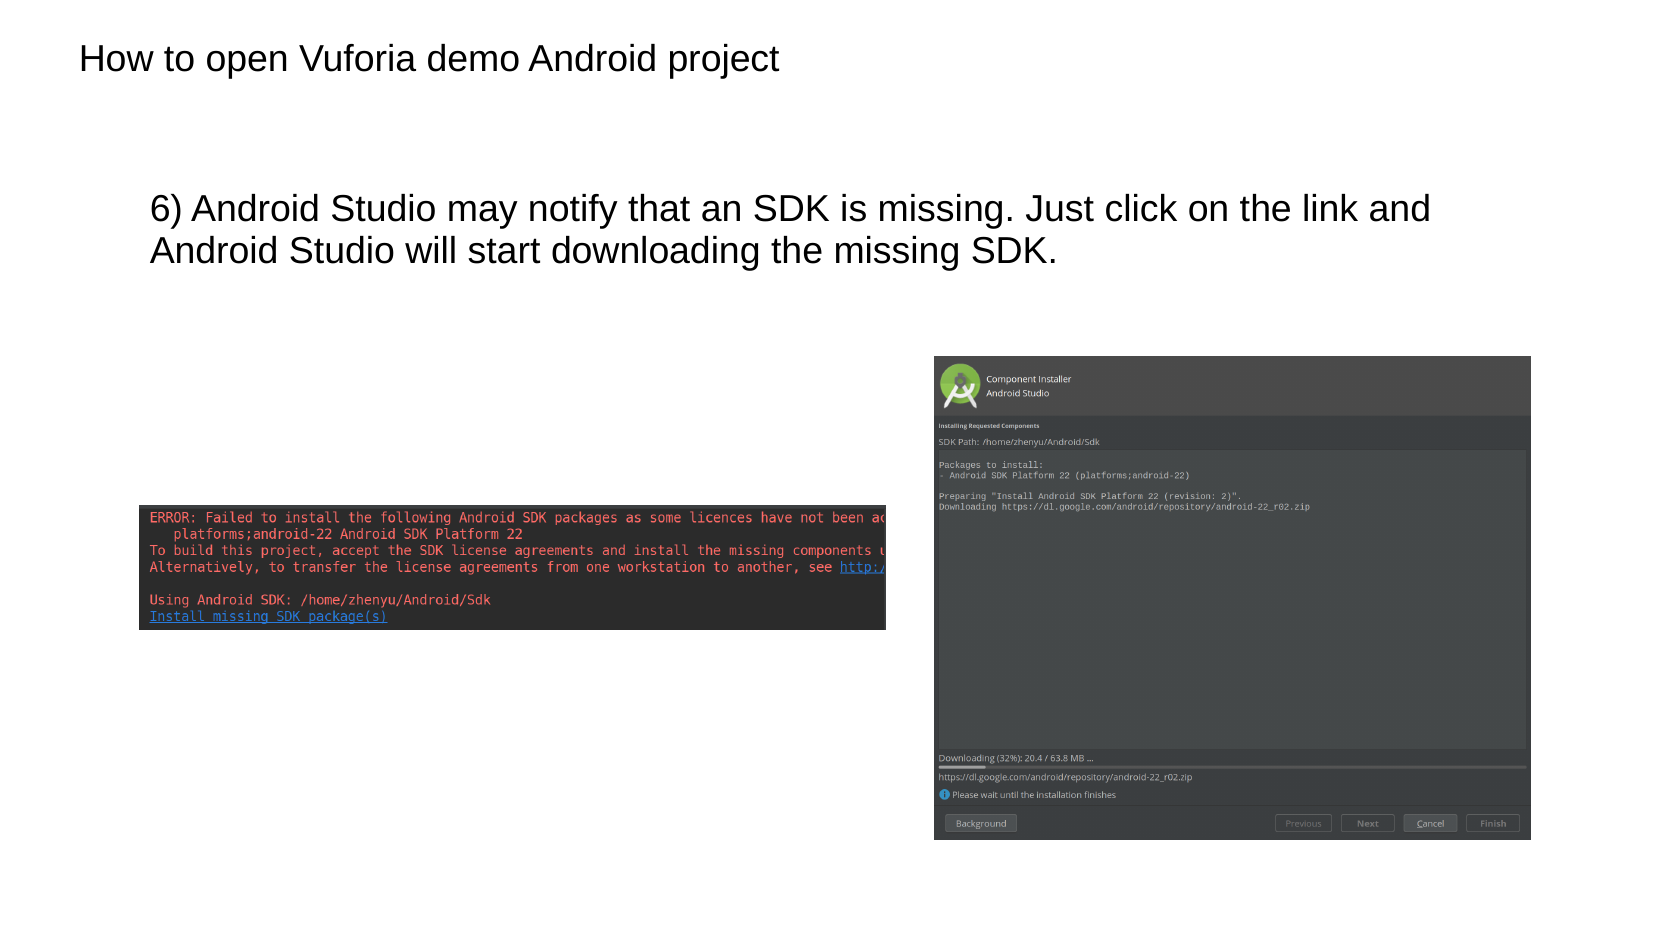

How to open Vuforia demo Android project
6) Android Studio may notify that an SDK is missing. Just click on the link and
Android Studio will start downloading the missing SDK.